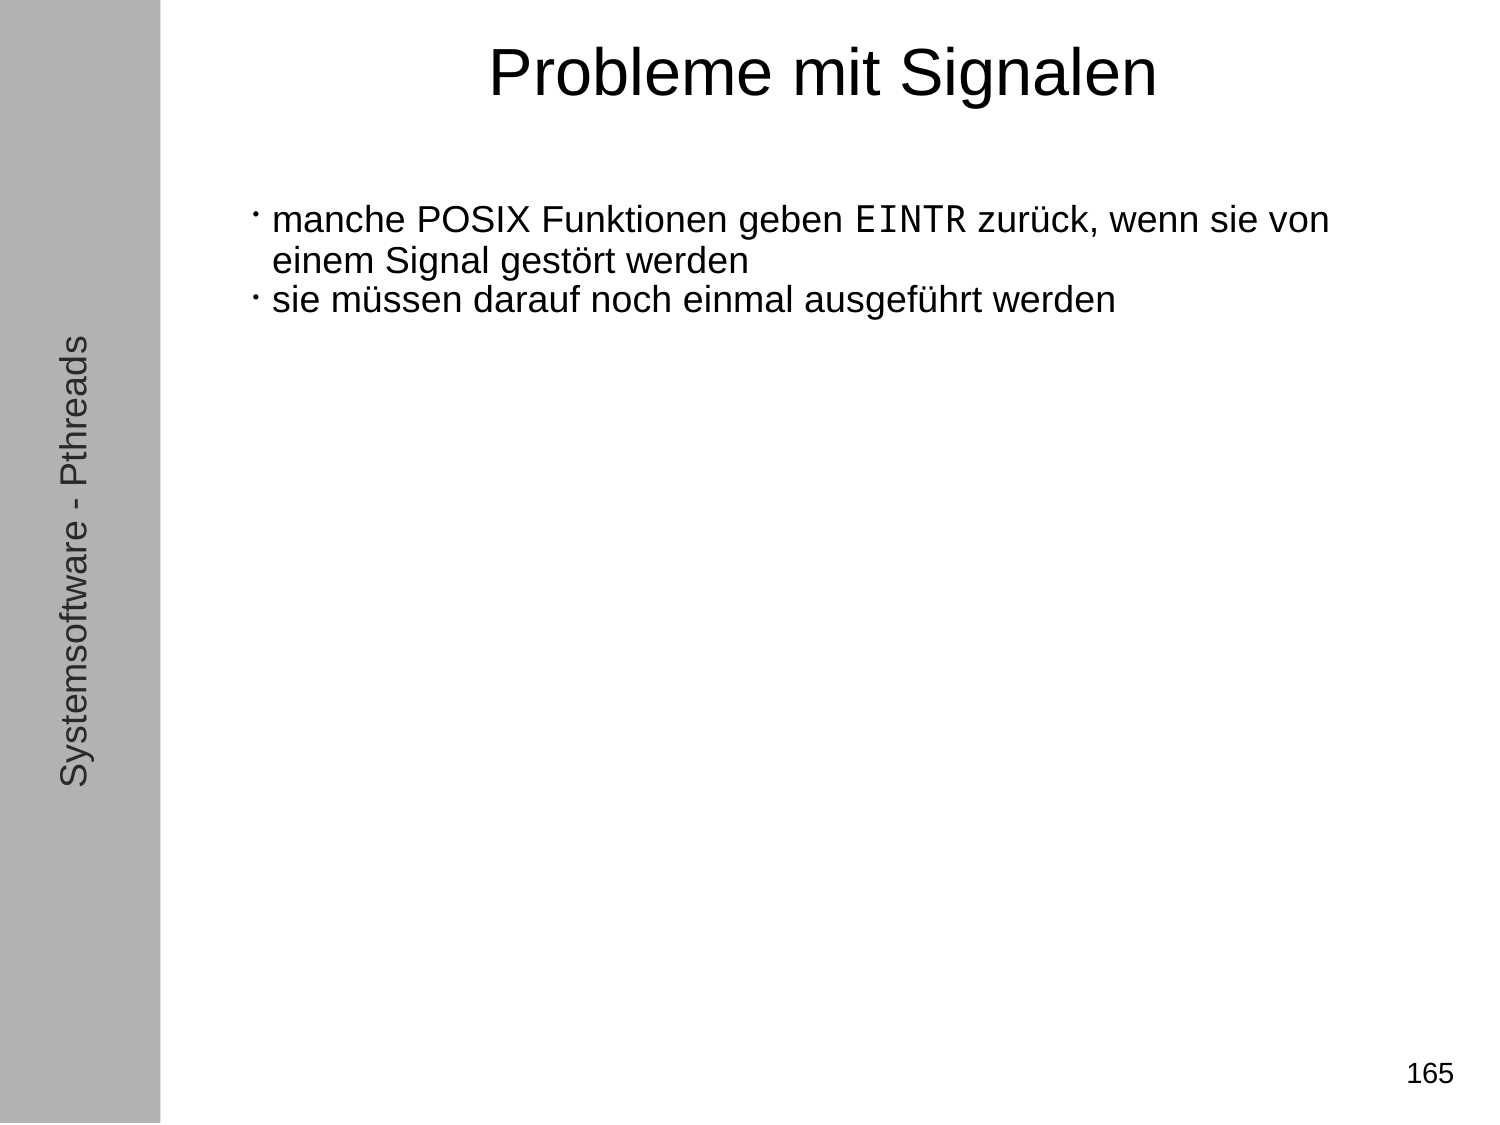

Probleme mit Signalen
manche POSIX Funktionen geben EINTR zurück, wenn sie von einem Signal gestört werden
sie müssen darauf noch einmal ausgeführt werden
Systemsoftware - Pthreads